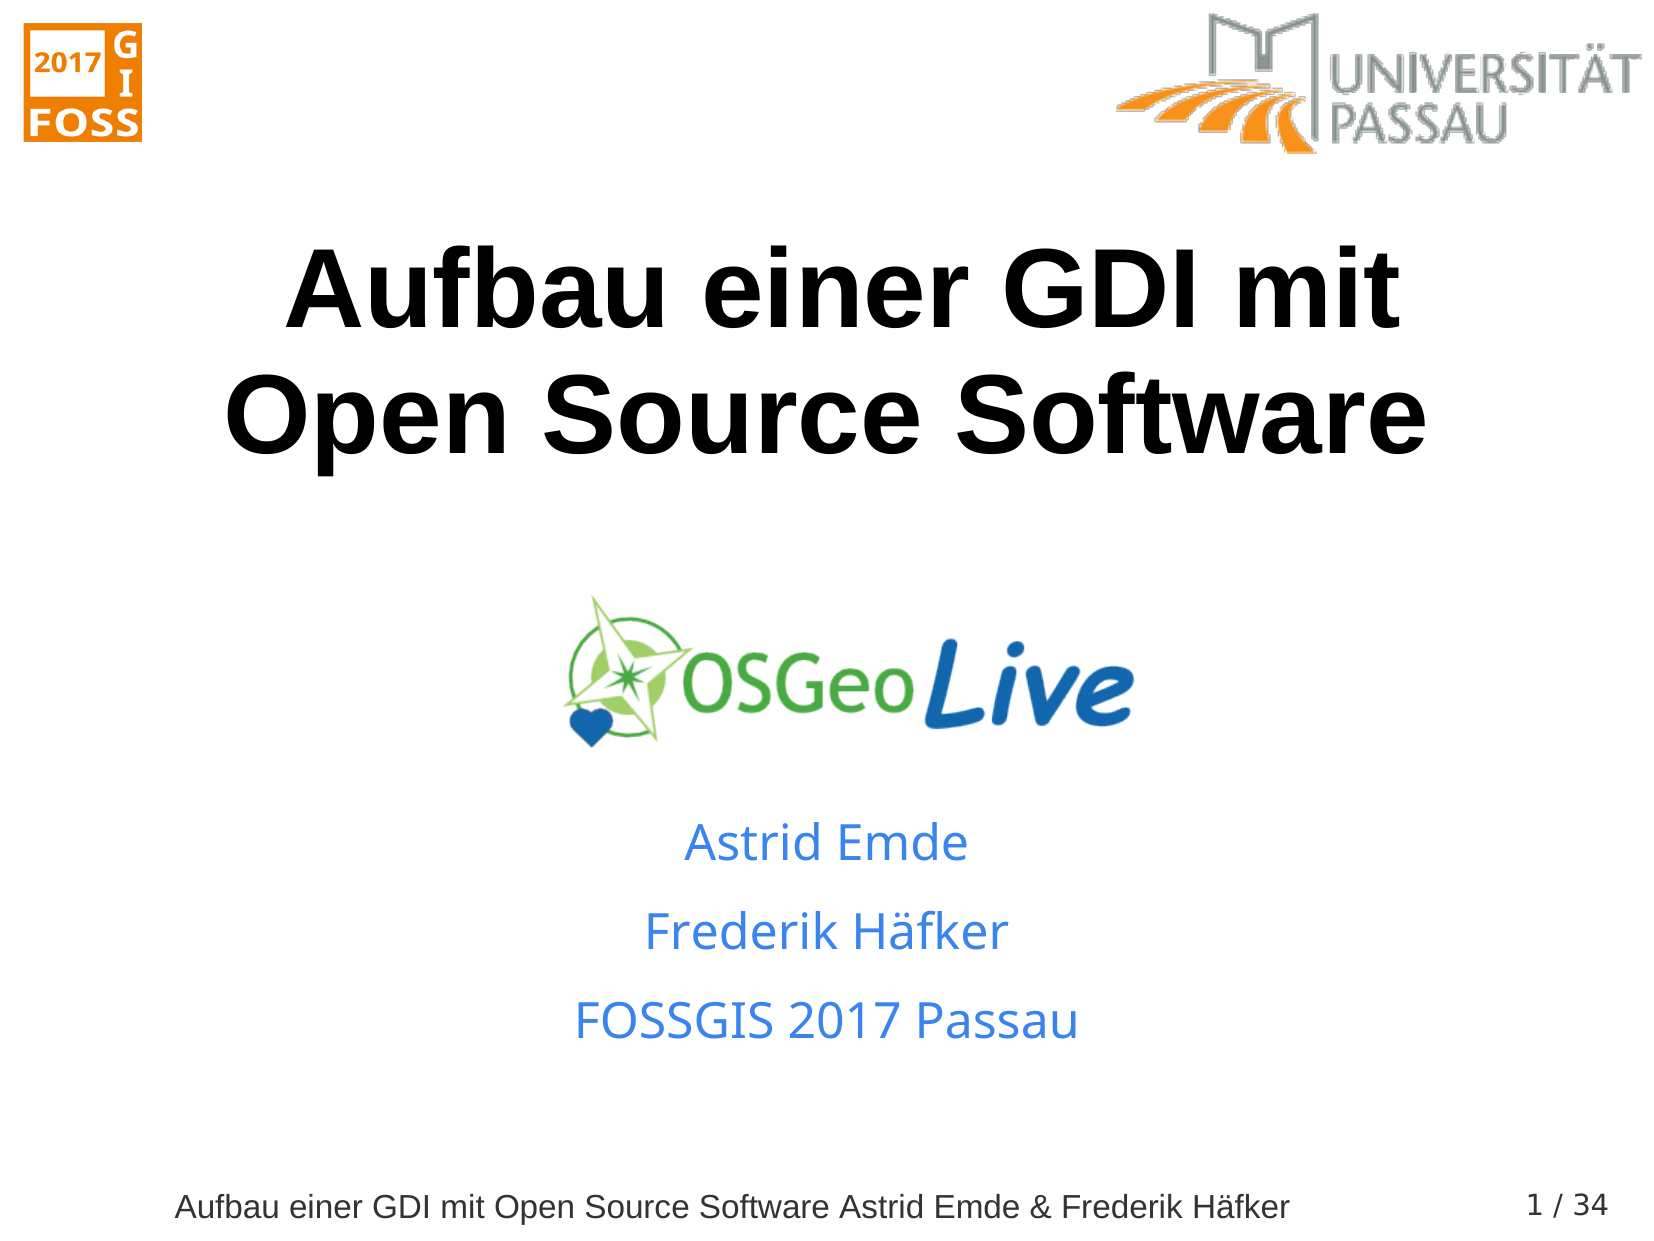

Aufbau einer GDI mit Open Source Software
Astrid Emde
Frederik Häfker
FOSSGIS 2017 Passau